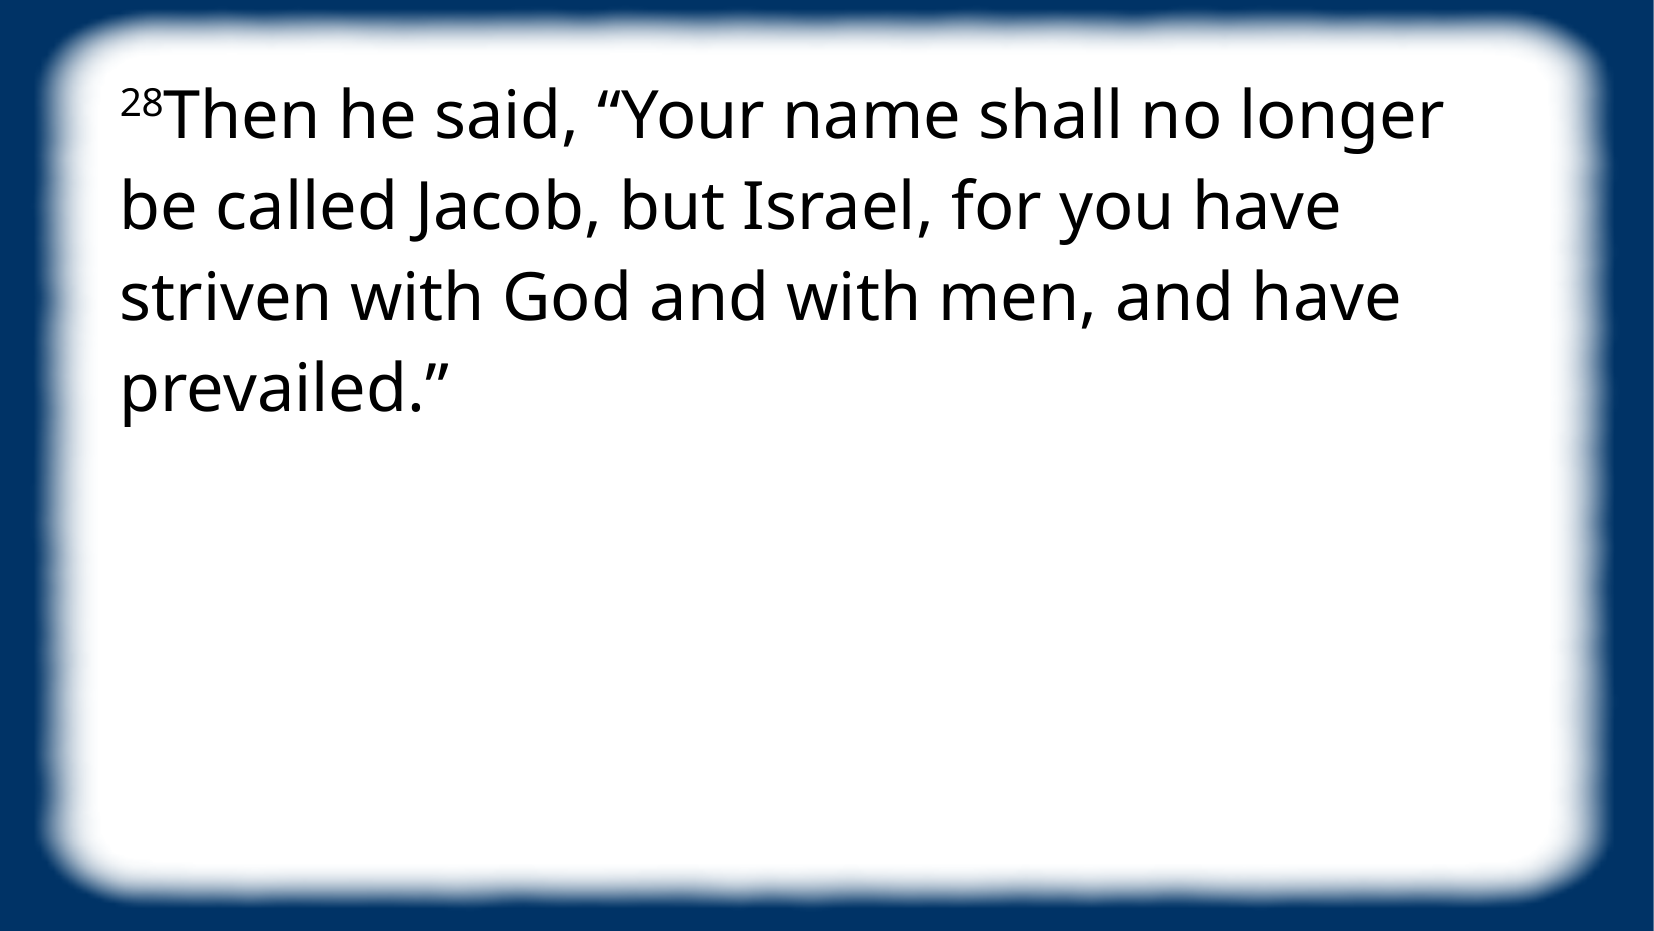

28Then he said, “Your name shall no longer be called Jacob, but Israel, for you have striven with God and with men, and have prevailed.”